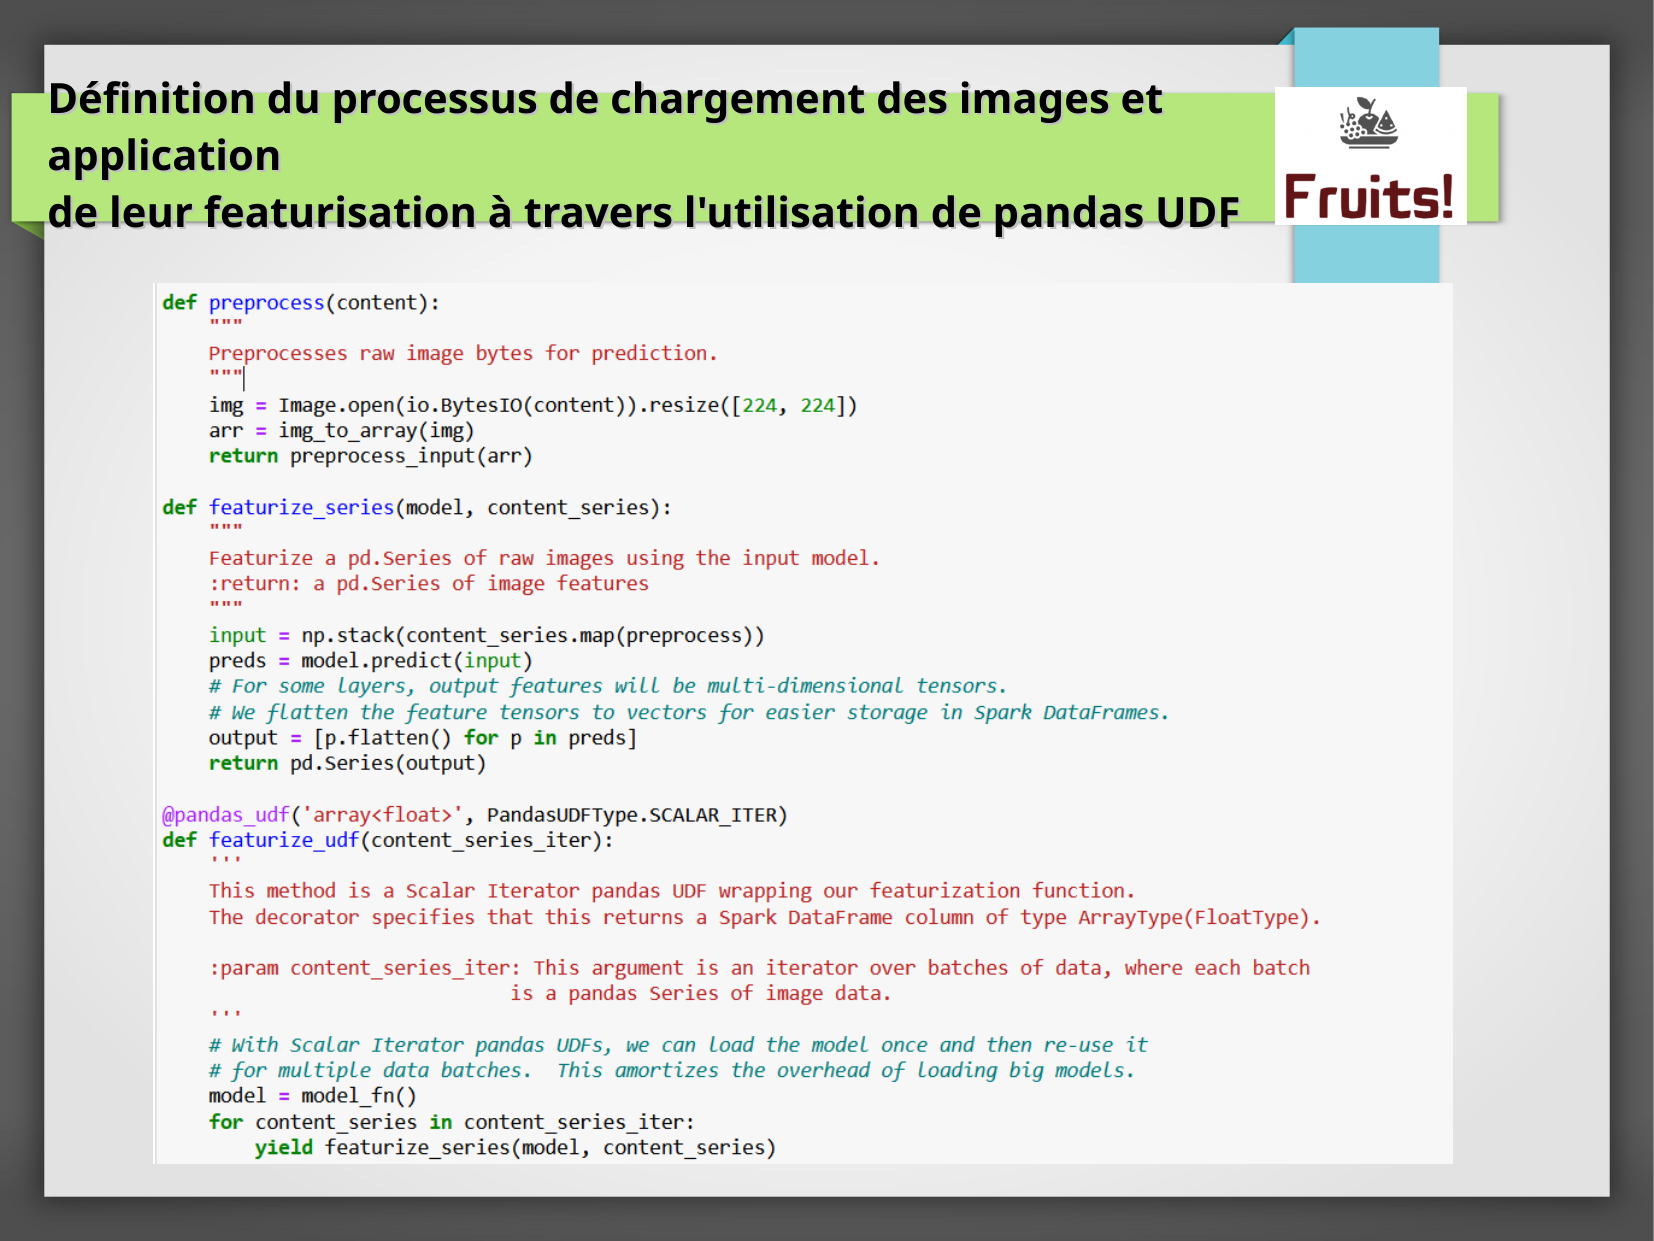

# Définition du processus de chargement des images et application de leur featurisation à travers l'utilisation de pandas UDF